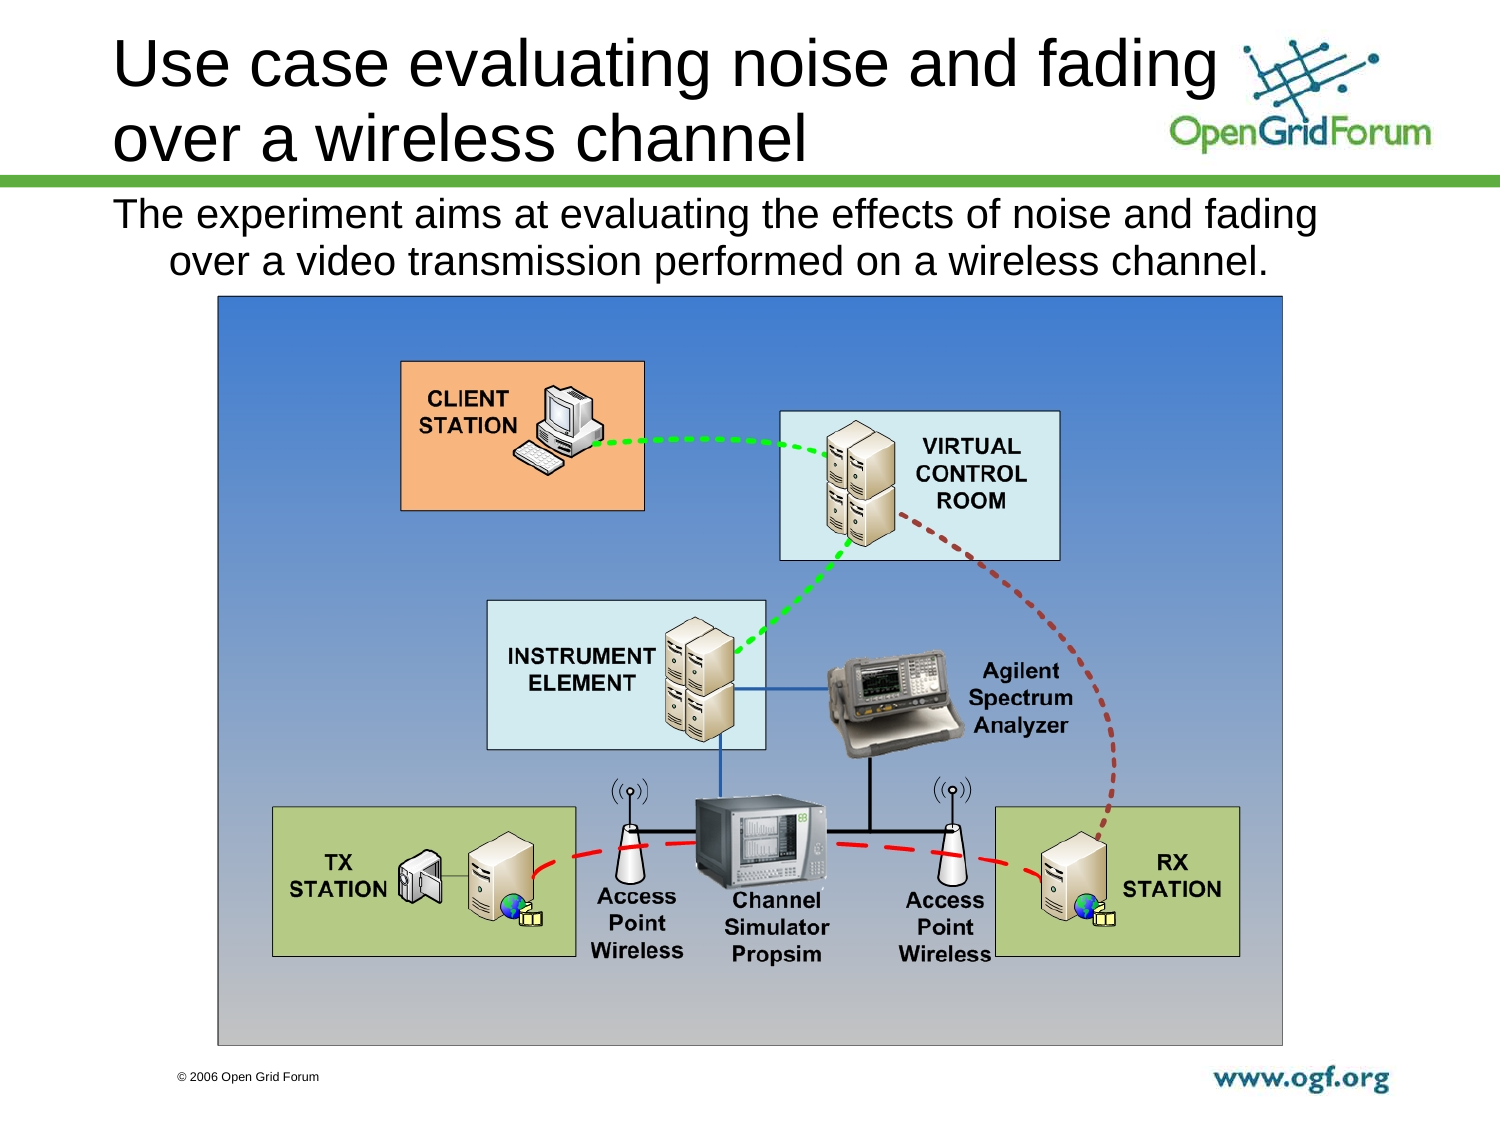

# Use case evaluating noise and fading over a wireless channel
The experiment aims at evaluating the effects of noise and fading over a video transmission performed on a wireless channel.